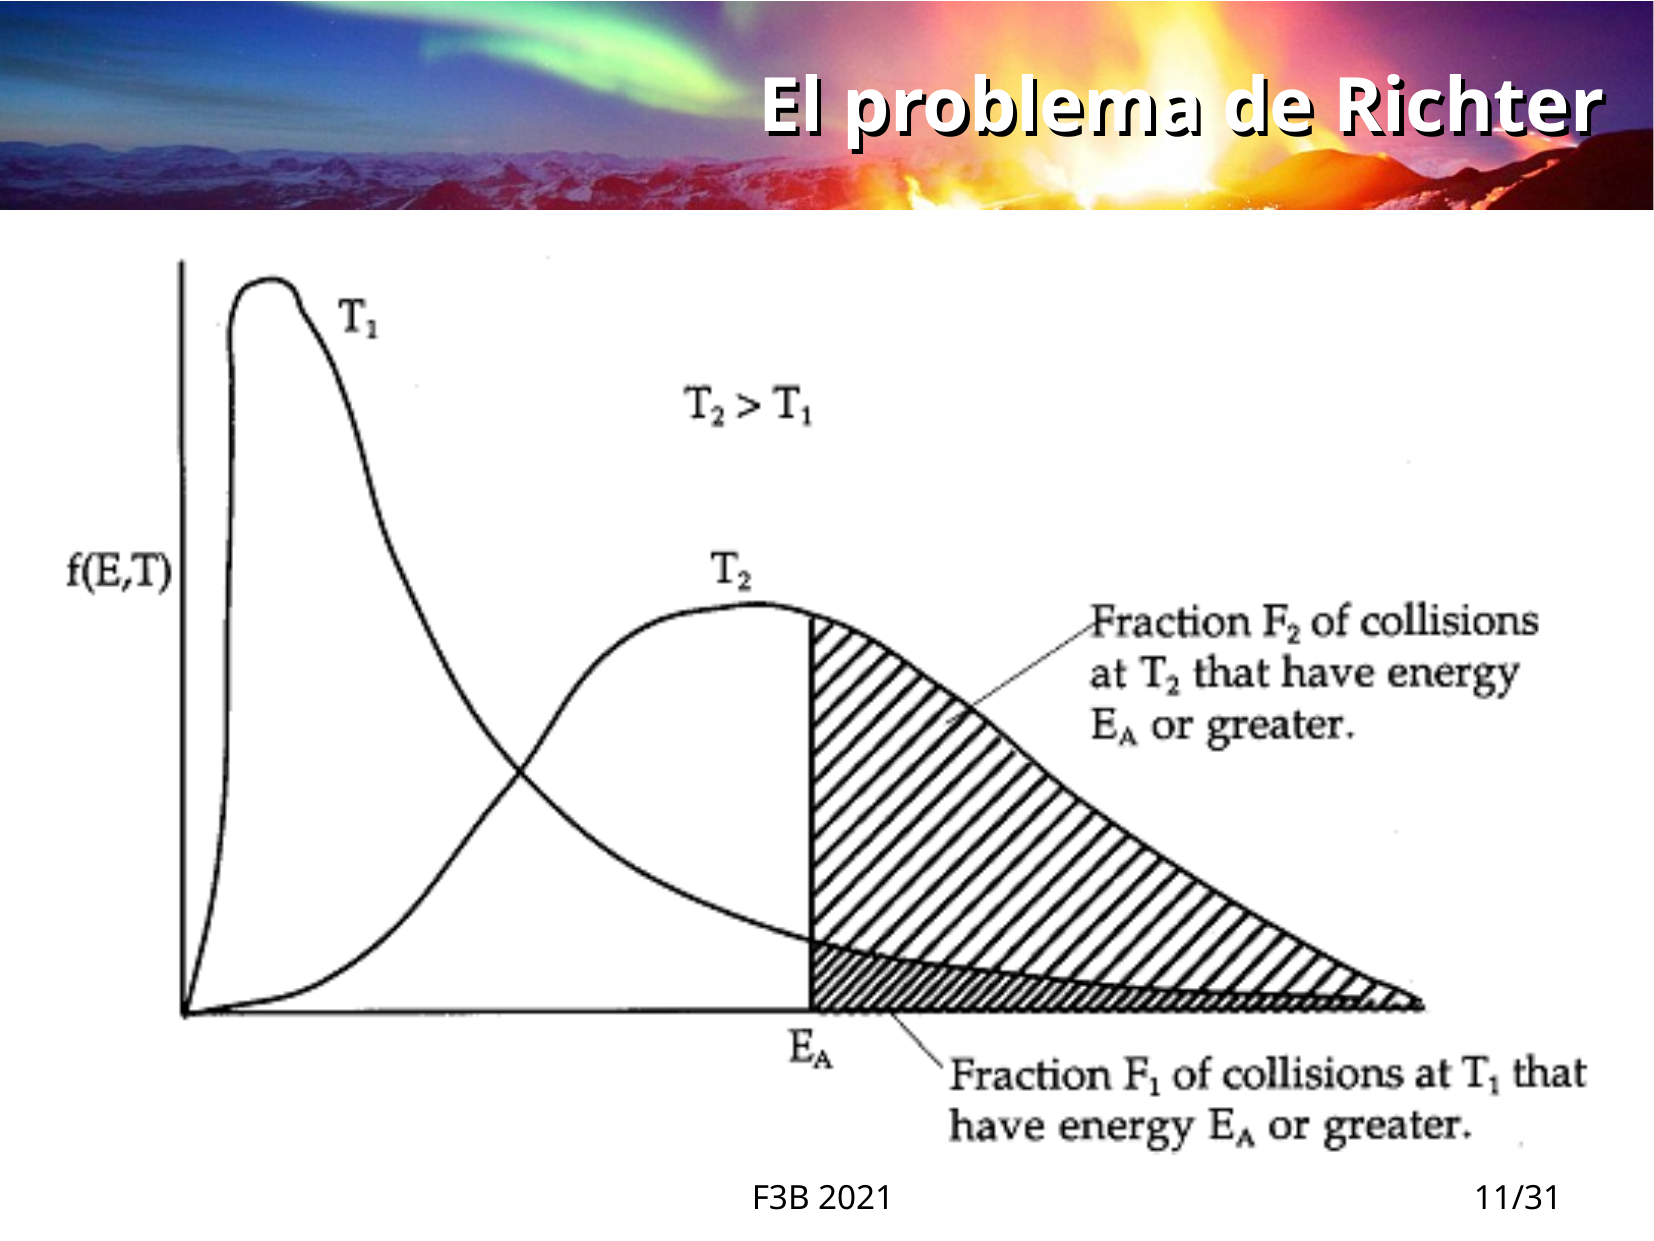

# El problema de Richter
F3B 2021
11